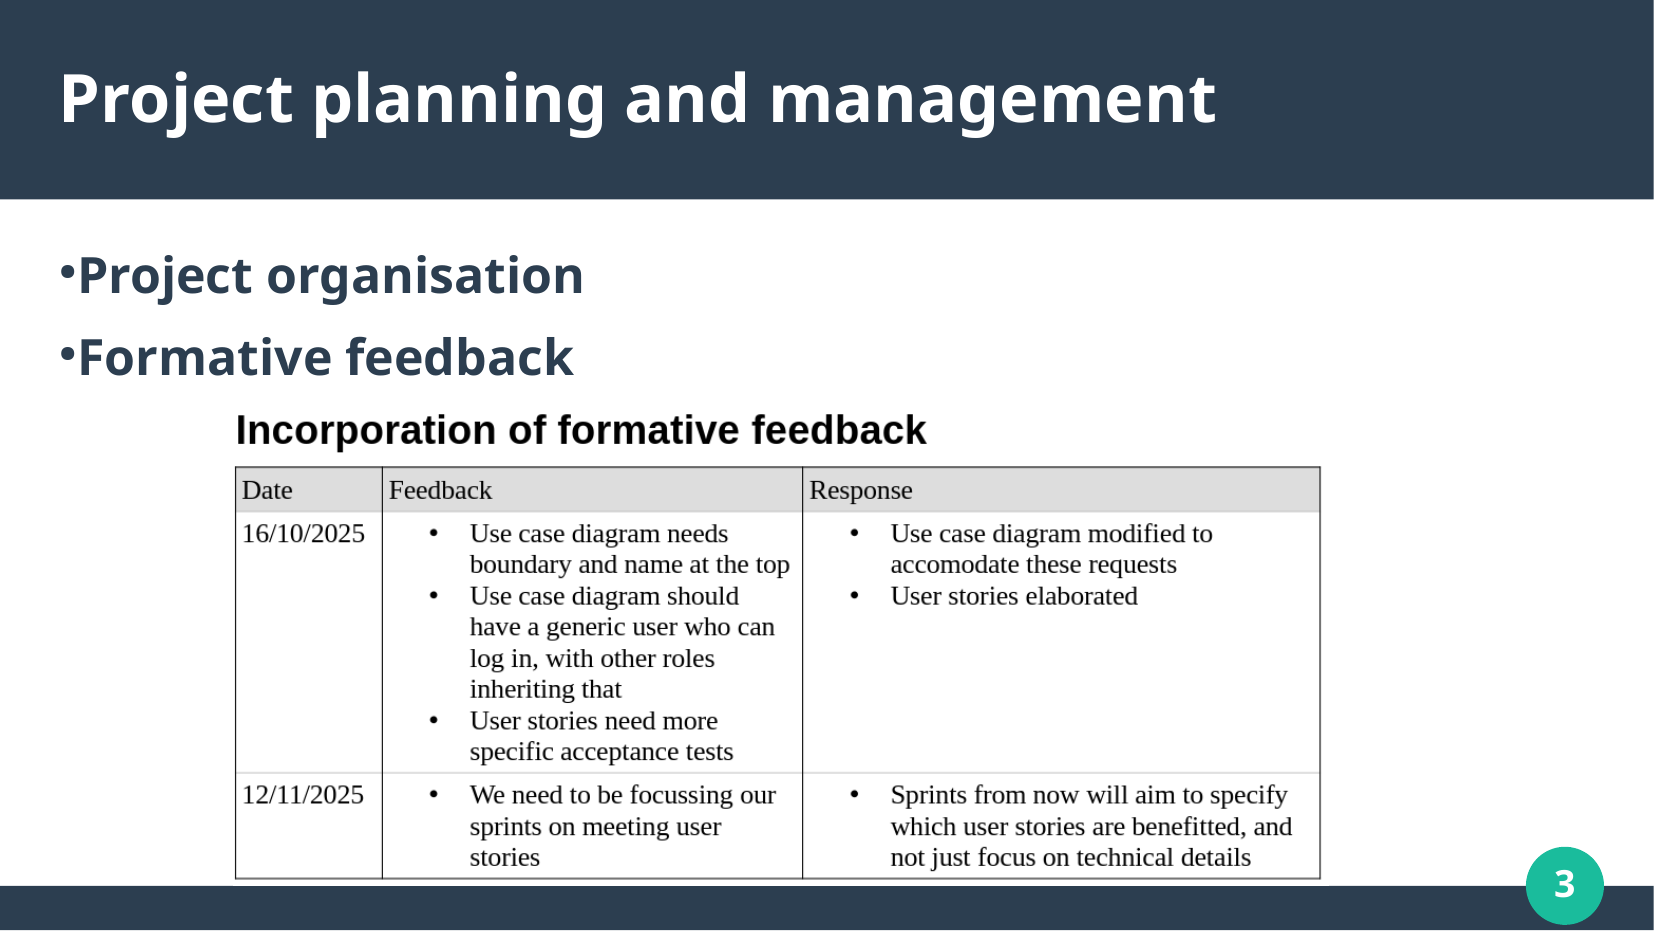

# Project planning and management
Project organisation
Formative feedback
2